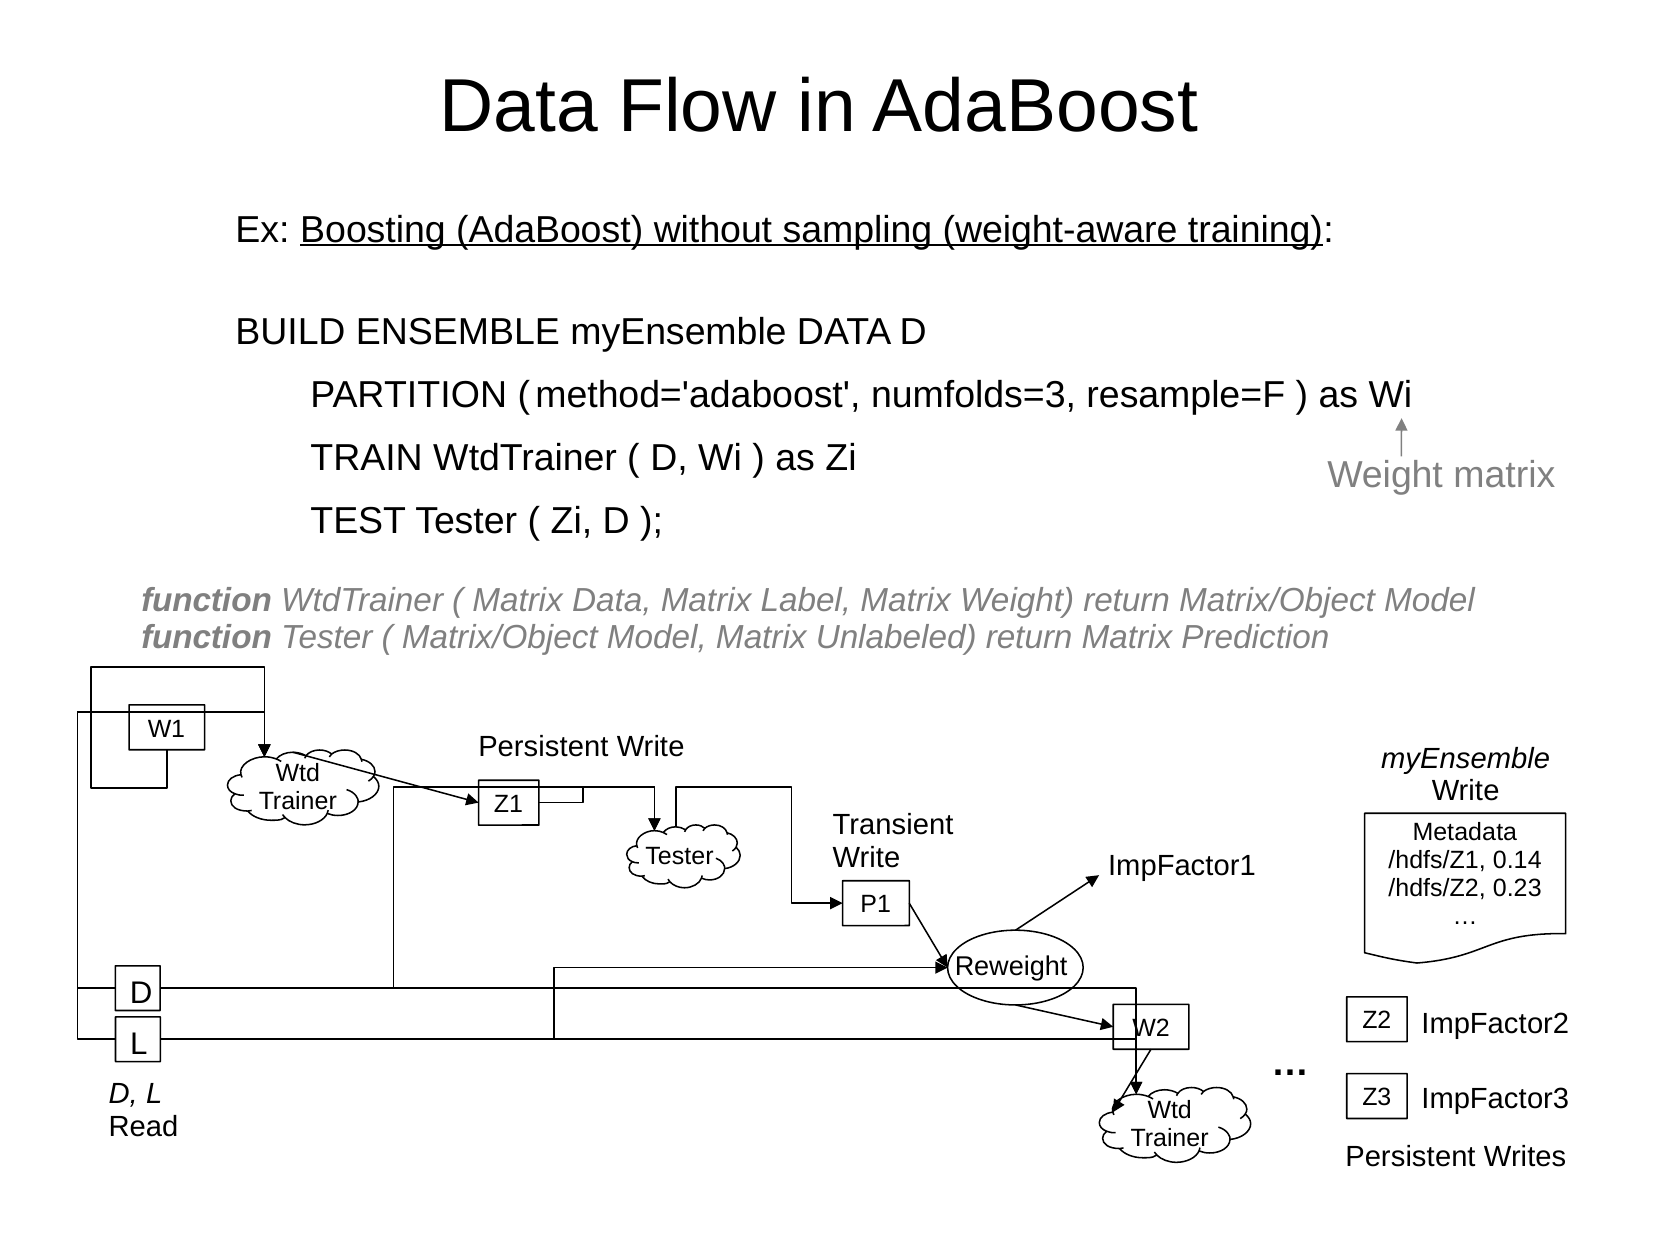

# Data Flow in AdaBoost
Ex: Boosting (AdaBoost) without sampling (weight-aware training):
BUILD ENSEMBLE myEnsemble DATA D
	PARTITION (	method='adaboost', numfolds=3, resample=F ) as Wi
	TRAIN WtdTrainer ( D, Wi ) as Zi
	TEST Tester ( Zi, D );
Weight matrix
function WtdTrainer ( Matrix Data, Matrix Label, Matrix Weight) return Matrix/Object Model
function Tester ( Matrix/Object Model, Matrix Unlabeled) return Matrix Prediction
W1
Persistent Write
myEnsemble
Write
Wtd
Trainer
Z1
Transient
Write
Metadata
/hdfs/Z1, 0.14
/hdfs/Z2, 0.23
…
Tester
ImpFactor1
P1
Reweight
D
Z2
ImpFactor2
W2
L
…
D, L
Read
ImpFactor3
Z3
Wtd
Trainer
Persistent Writes